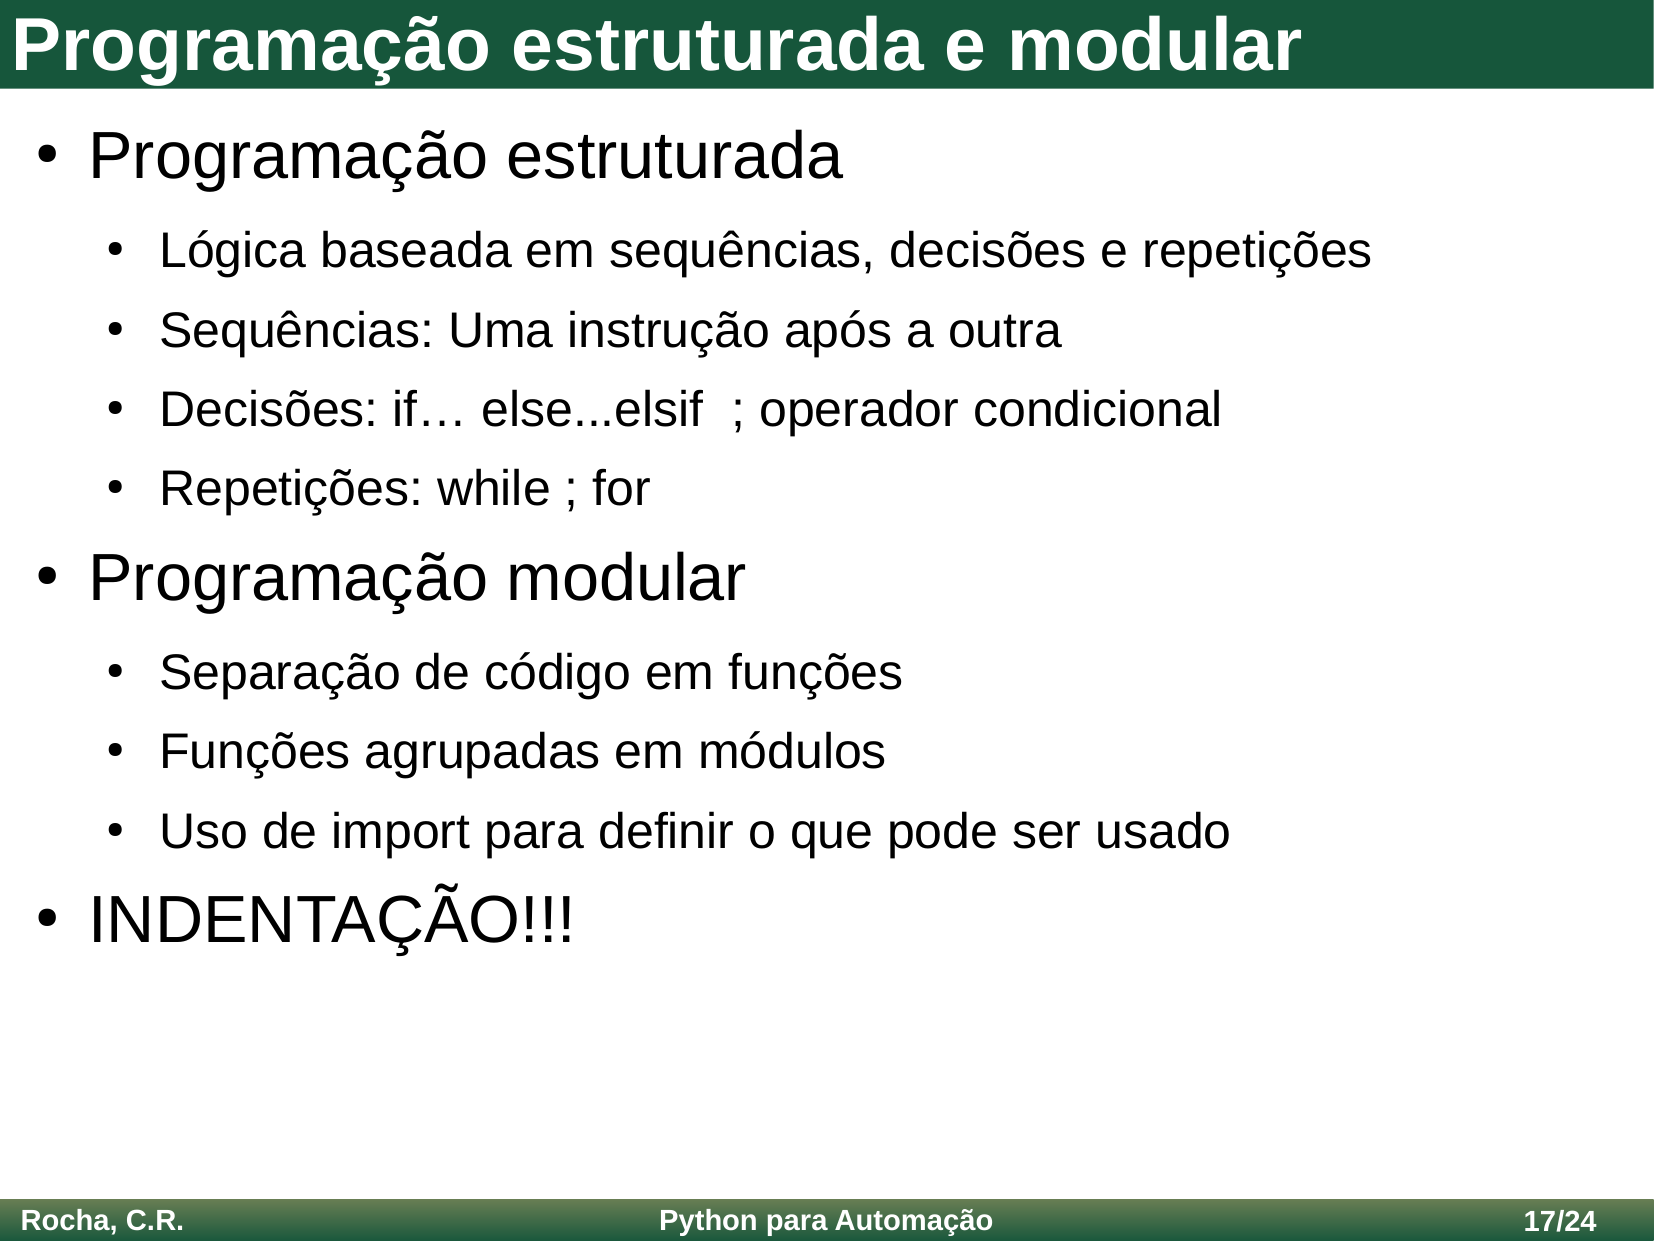

# Programação estruturada e modular
Programação estruturada
Lógica baseada em sequências, decisões e repetições
Sequências: Uma instrução após a outra
Decisões: if… else...elsif ; operador condicional
Repetições: while ; for
Programação modular
Separação de código em funções
Funções agrupadas em módulos
Uso de import para definir o que pode ser usado
INDENTAÇÃO!!!